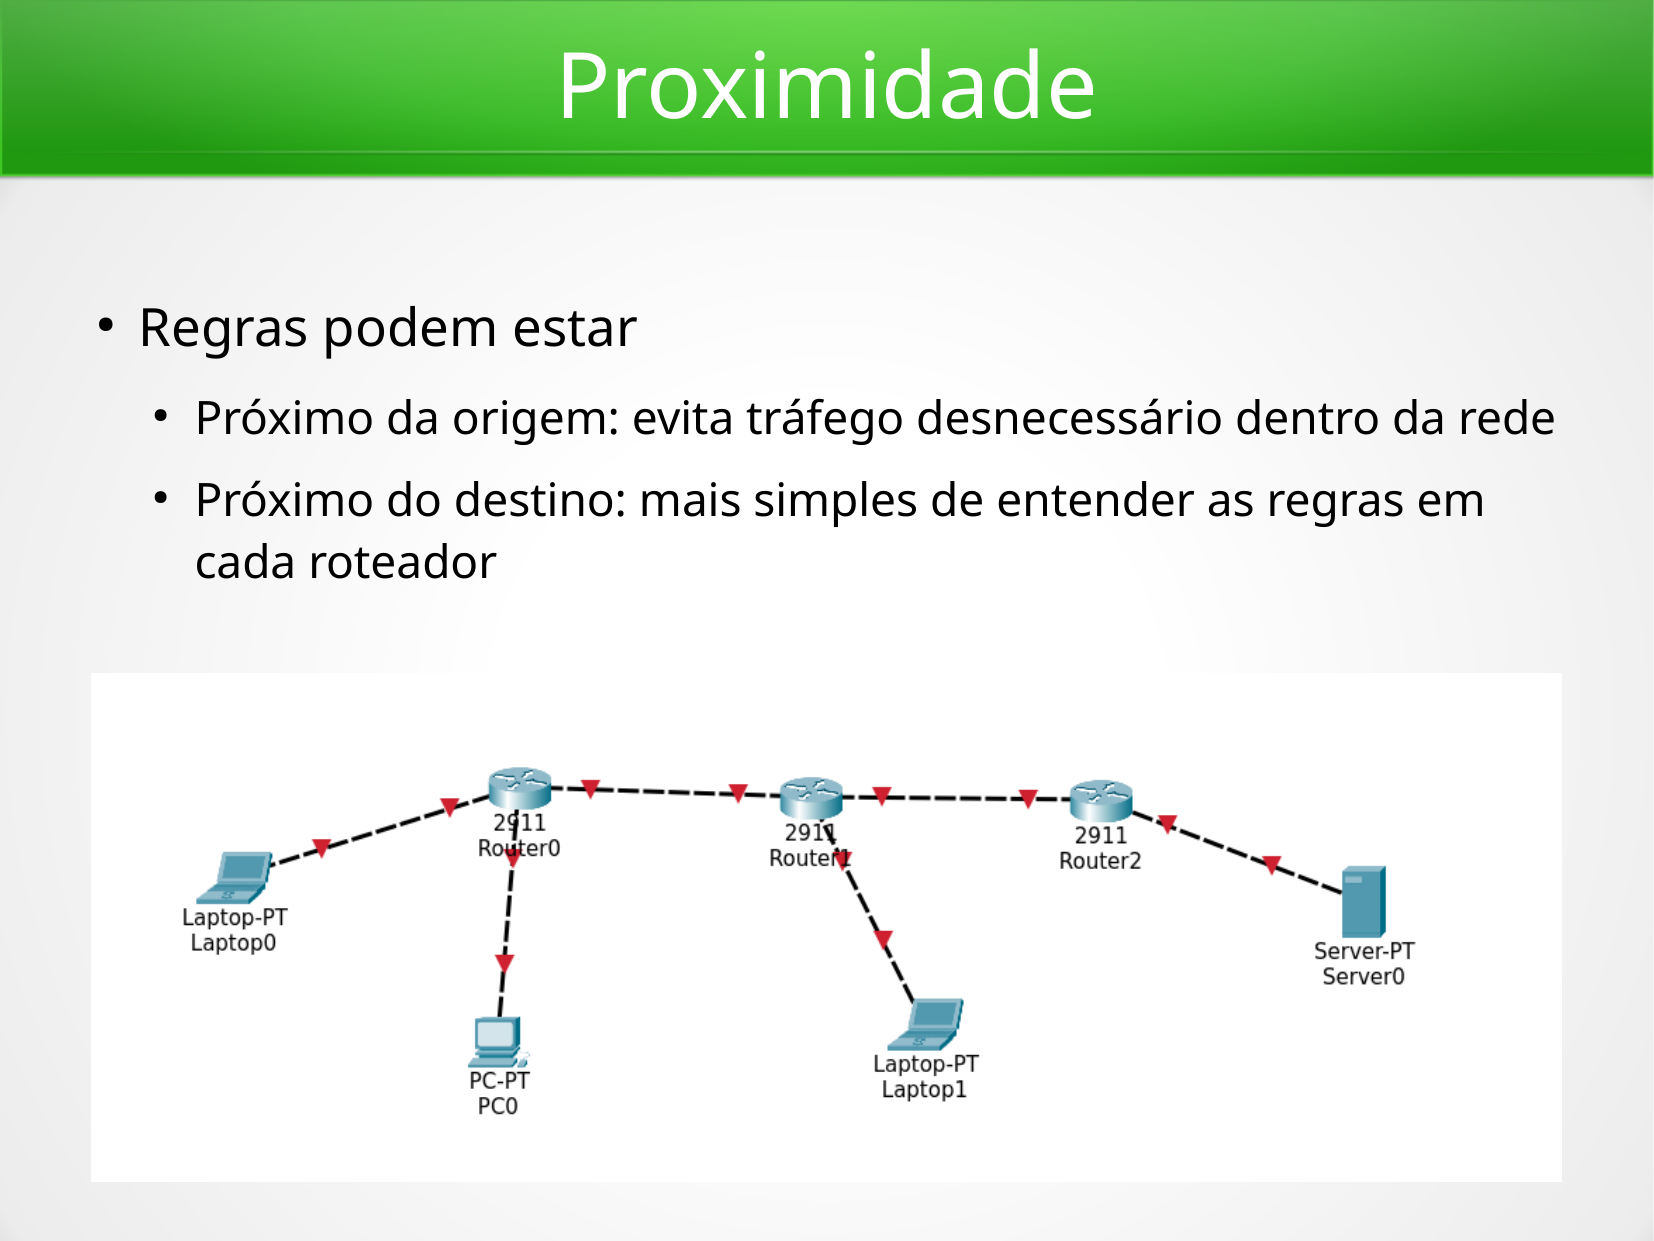

# Proximidade
Regras podem estar
Próximo da origem: evita tráfego desnecessário dentro da rede
Próximo do destino: mais simples de entender as regras em cada roteador